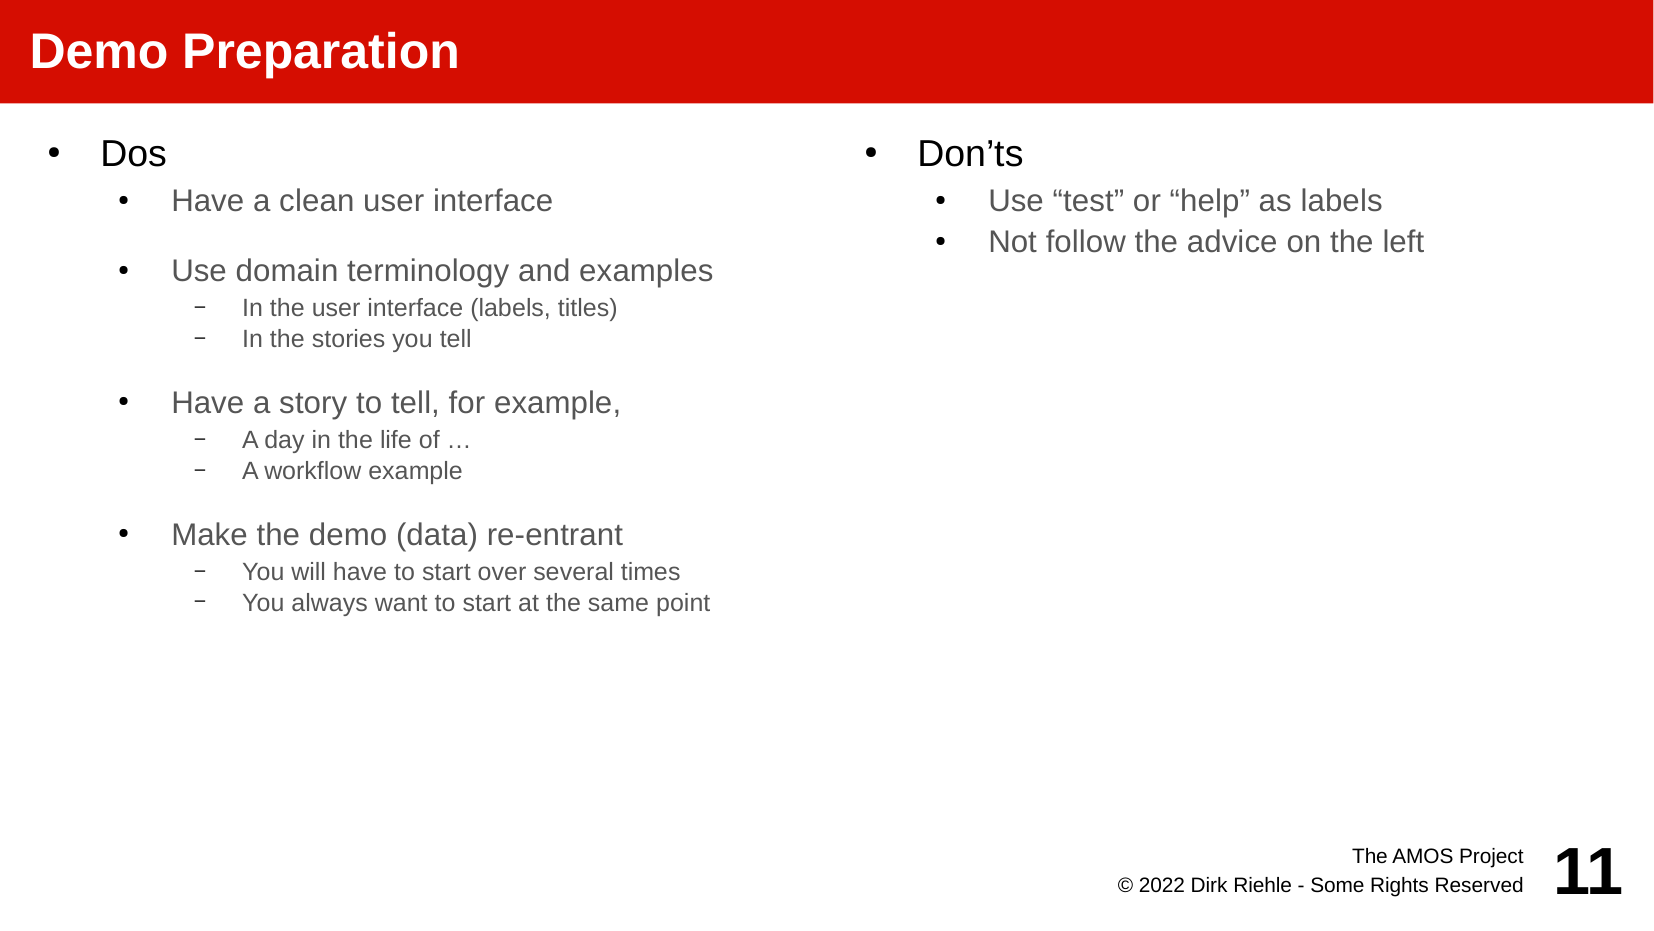

# Demo Preparation
Dos
Have a clean user interface
Use domain terminology and examples
In the user interface (labels, titles)
In the stories you tell
Have a story to tell, for example,
A day in the life of …
A workflow example
Make the demo (data) re-entrant
You will have to start over several times
You always want to start at the same point
Don’ts
Use “test” or “help” as labels
Not follow the advice on the left
The AMOS Project
11
© 2022 Dirk Riehle - Some Rights Reserved